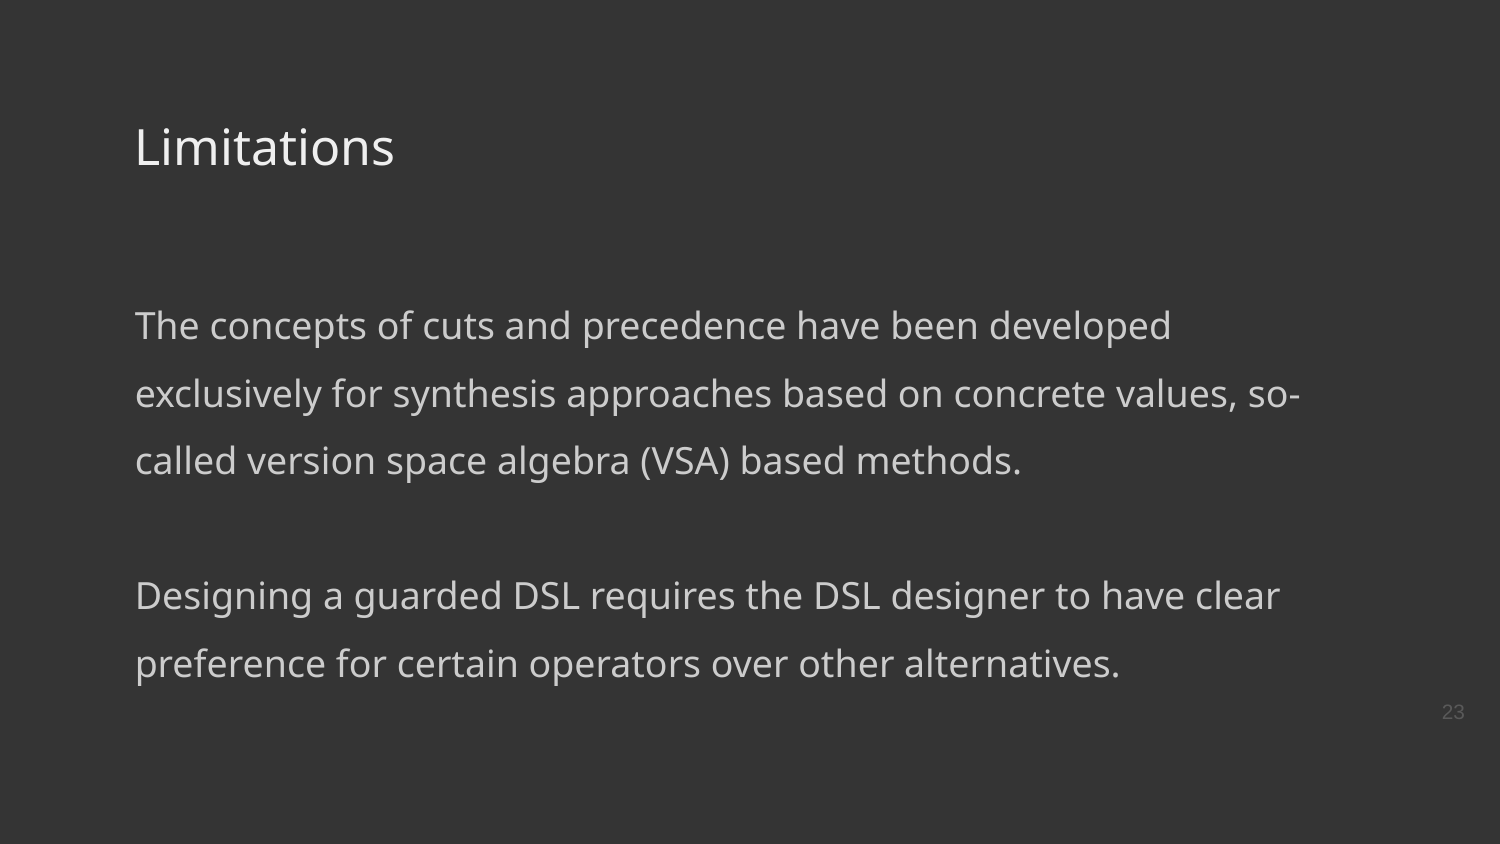

1600 x 800
Limitations
1600 x 800
1600 x 800
The concepts of cuts and precedence have been developed exclusively for synthesis approaches based on concrete values, so-called version space algebra (VSA) based methods.
Designing a guarded DSL requires the DSL designer to have clear preference for certain operators over other alternatives.